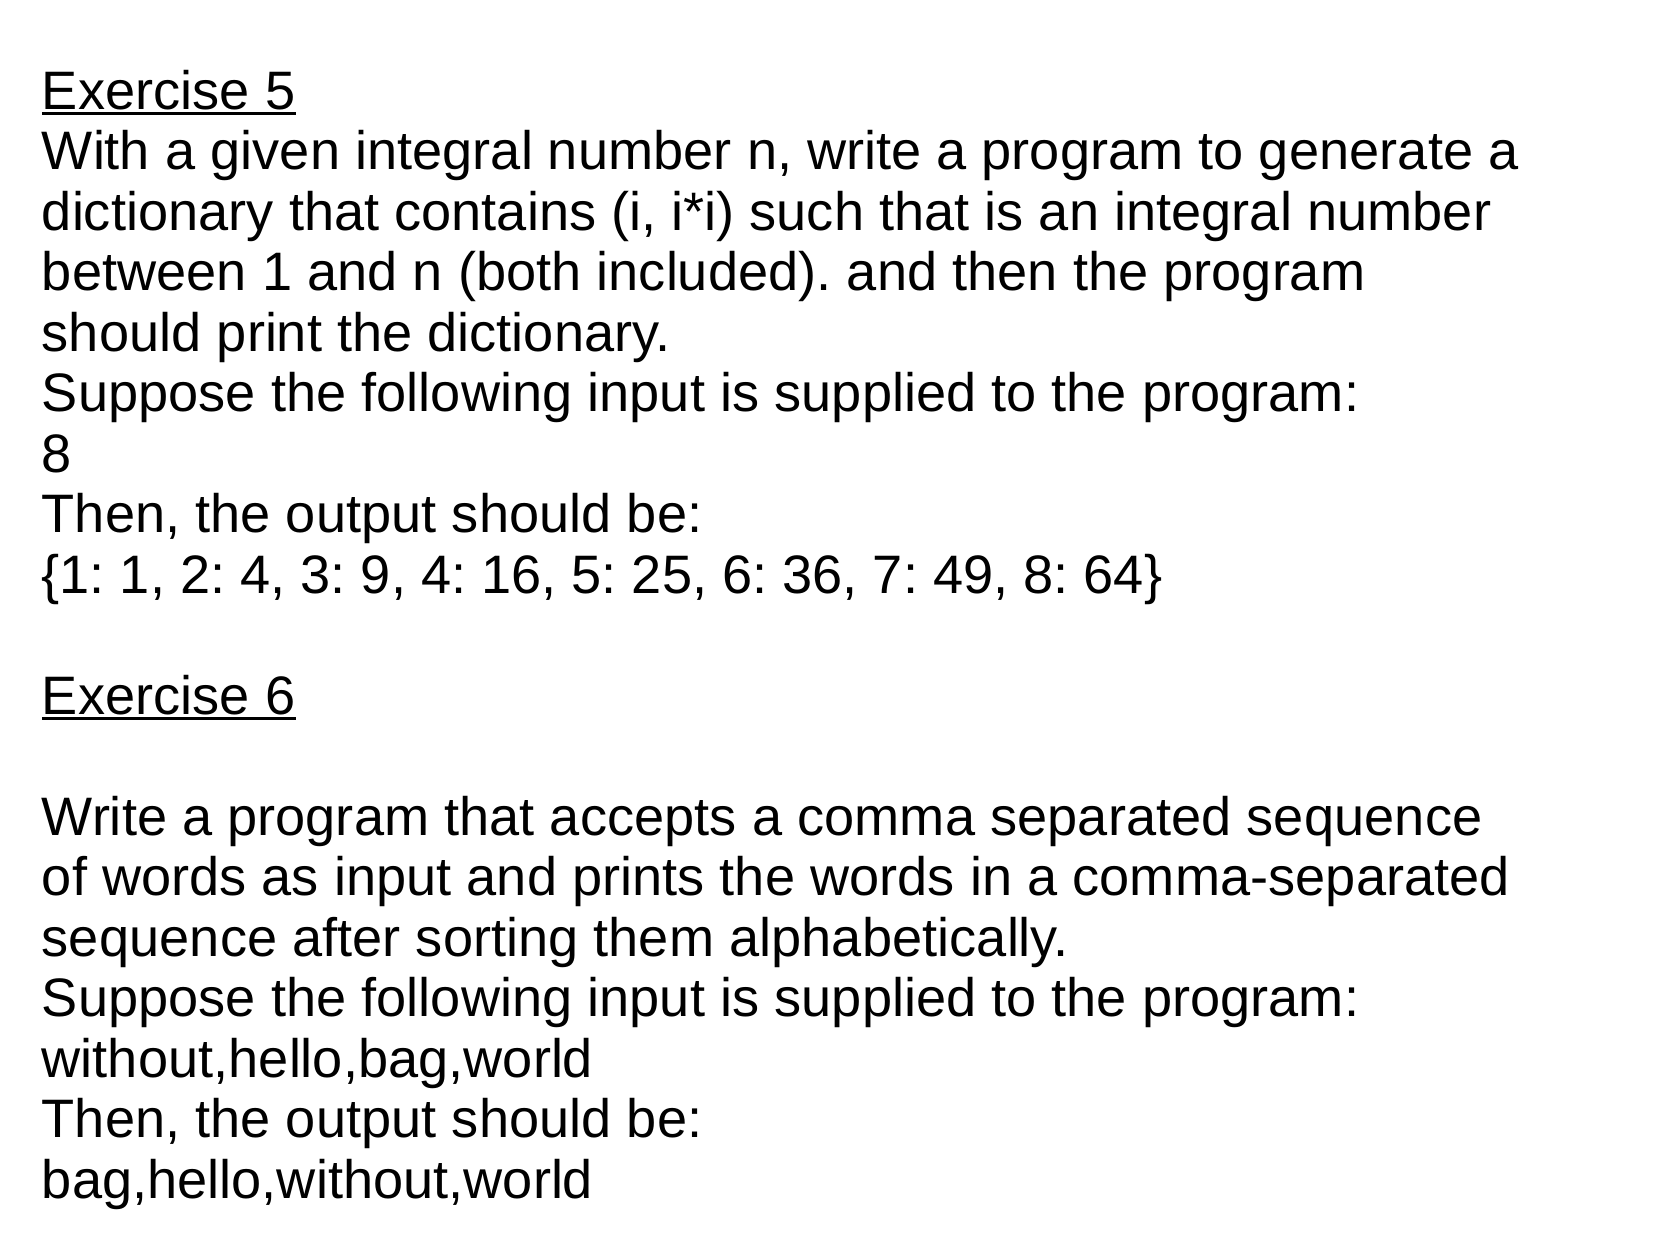

# Exercise 5 With a given integral number n, write a program to generate a dictionary that contains (i, i*i) such that is an integral number between 1 and n (both included). and then the program should print the dictionary. Suppose the following input is supplied to the program: 8 Then, the output should be: {1: 1, 2: 4, 3: 9, 4: 16, 5: 25, 6: 36, 7: 49, 8: 64} Exercise 6 Write a program that accepts a comma separated sequence of words as input and prints the words in a comma-separated sequence after sorting them alphabetically. Suppose the following input is supplied to the program: without,hello,bag,world Then, the output should be: bag,hello,without,world